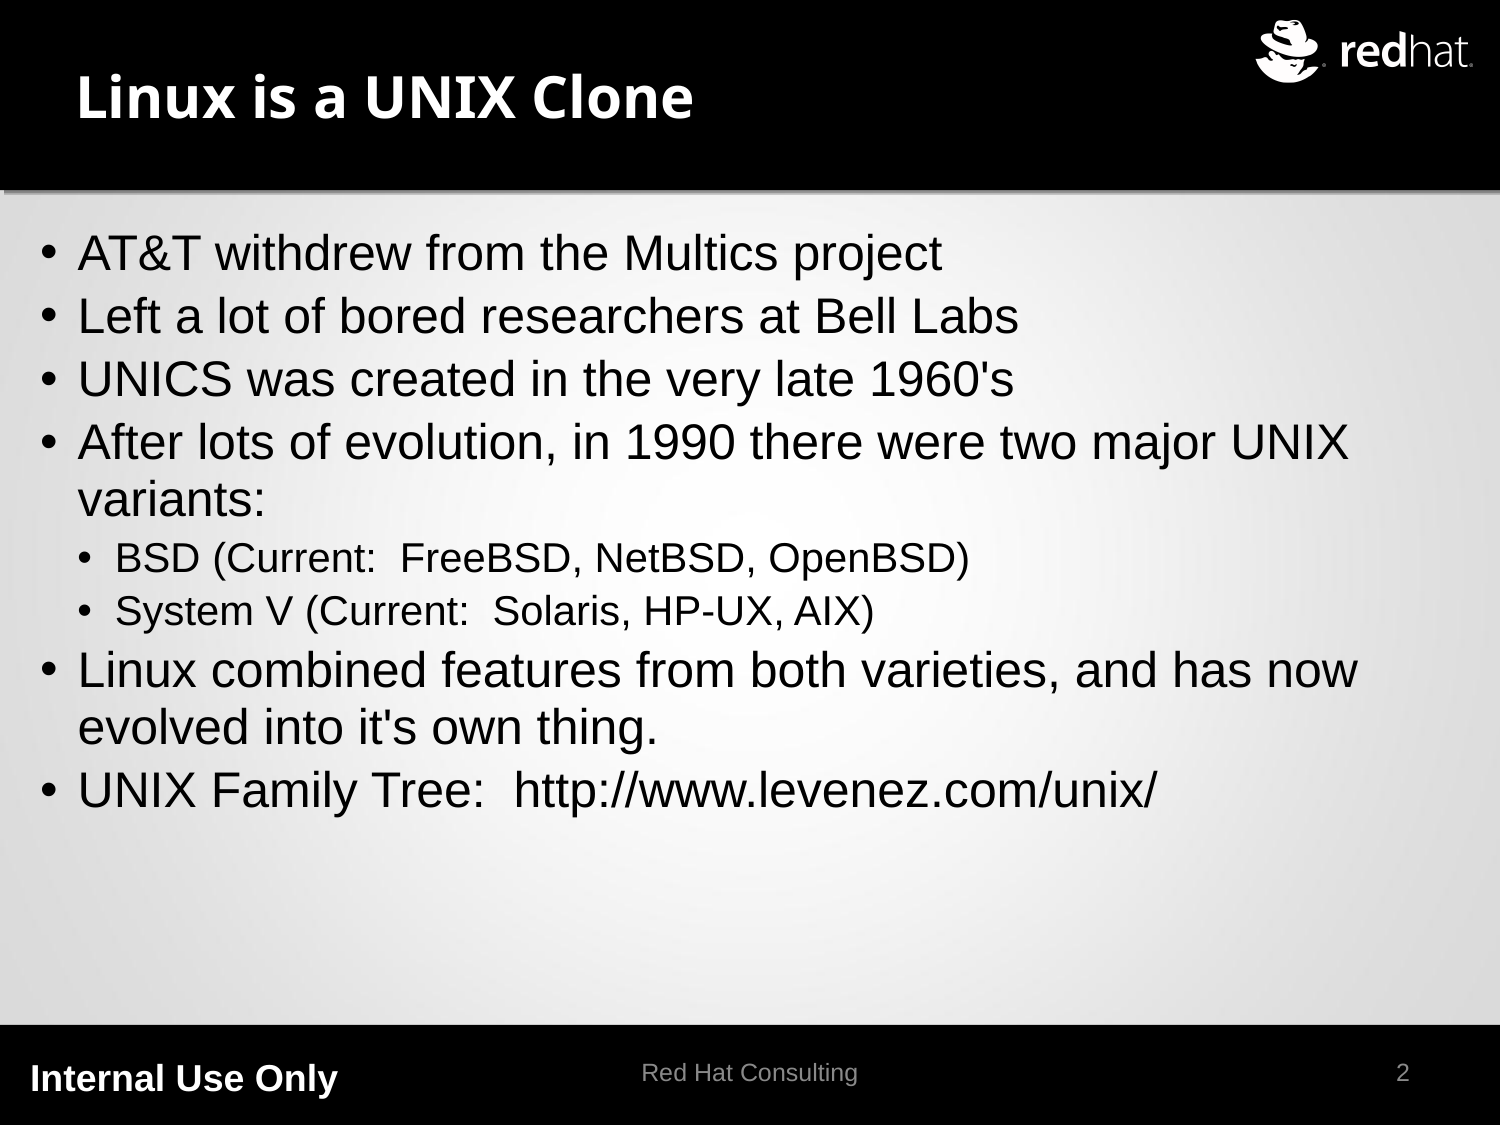

# Linux is a UNIX Clone
AT&T withdrew from the Multics project
Left a lot of bored researchers at Bell Labs
UNICS was created in the very late 1960's
After lots of evolution, in 1990 there were two major UNIX variants:
BSD (Current: FreeBSD, NetBSD, OpenBSD)
System V (Current: Solaris, HP-UX, AIX)
Linux combined features from both varieties, and has now evolved into it's own thing.
UNIX Family Tree: http://www.levenez.com/unix/
Red Hat Consulting